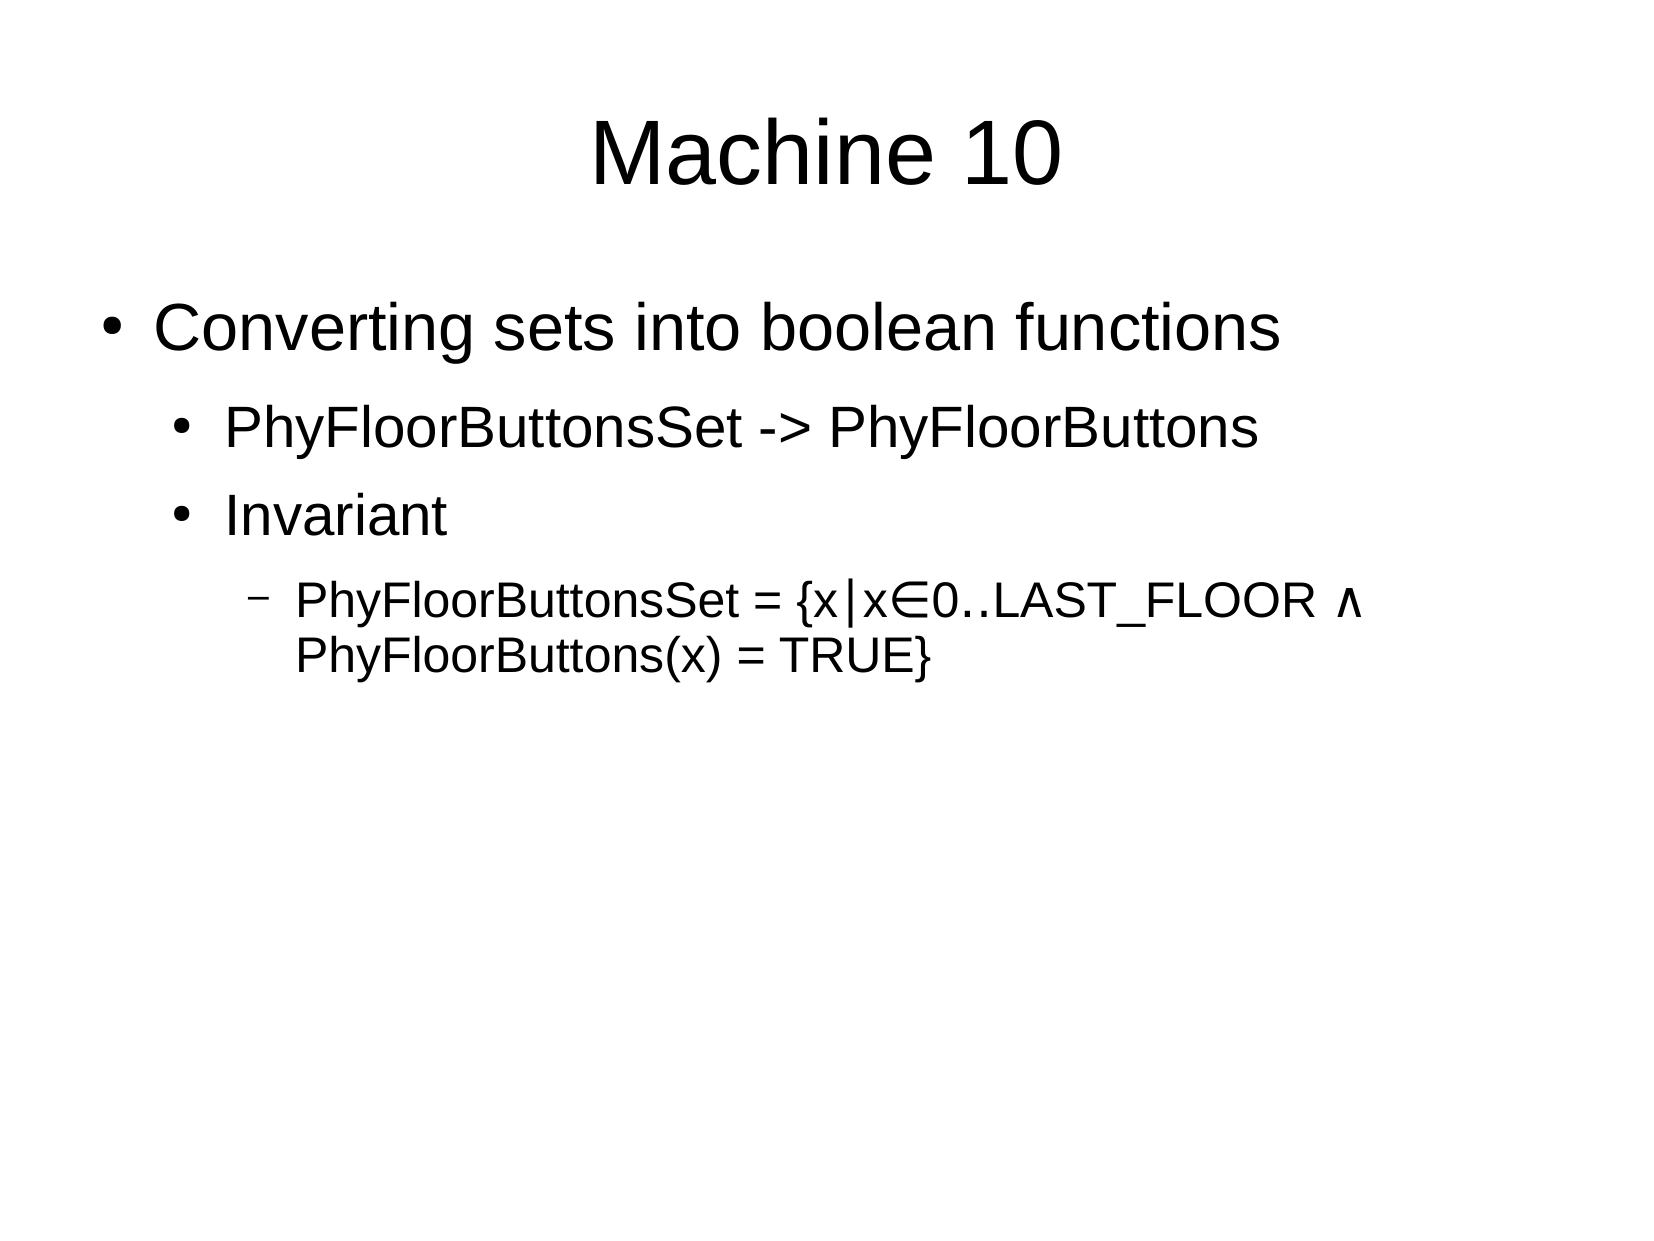

# Machine 10
Converting sets into boolean functions
PhyFloorButtonsSet -> PhyFloorButtons
Invariant
PhyFloorButtonsSet = {x∣x∈0‥LAST_FLOOR ∧ PhyFloorButtons(x) = TRUE}